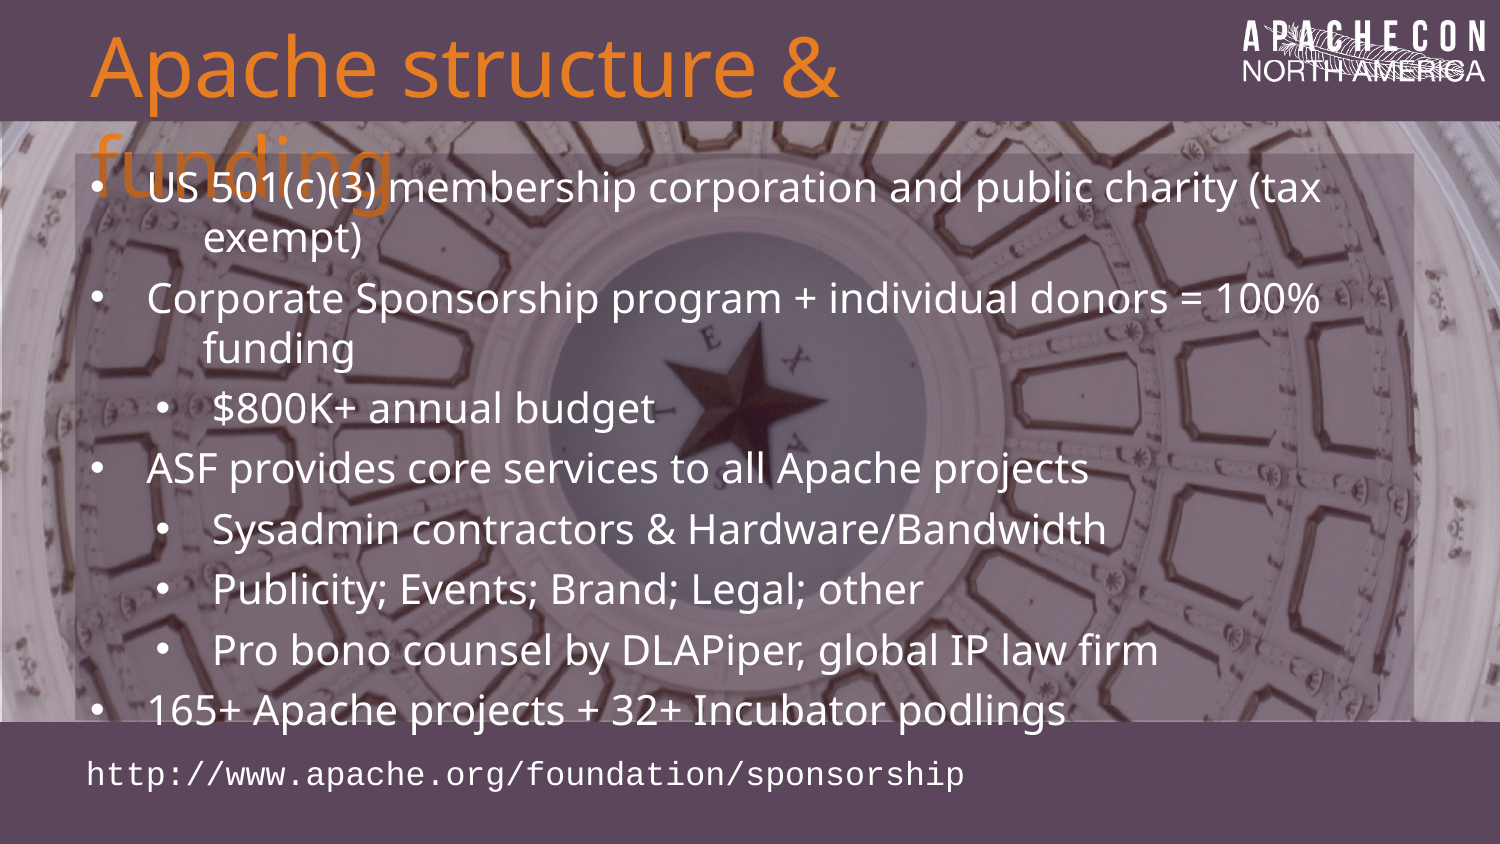

Apache structure & funding
US 501(c)(3) membership corporation and public charity (tax exempt)
Corporate Sponsorship program + individual donors = 100% funding
$800K+ annual budget
ASF provides core services to all Apache projects
Sysadmin contractors & Hardware/Bandwidth
Publicity; Events; Brand; Legal; other
Pro bono counsel by DLAPiper, global IP law firm
165+ Apache projects + 32+ Incubator podlings
http://www.apache.org/foundation/sponsorship